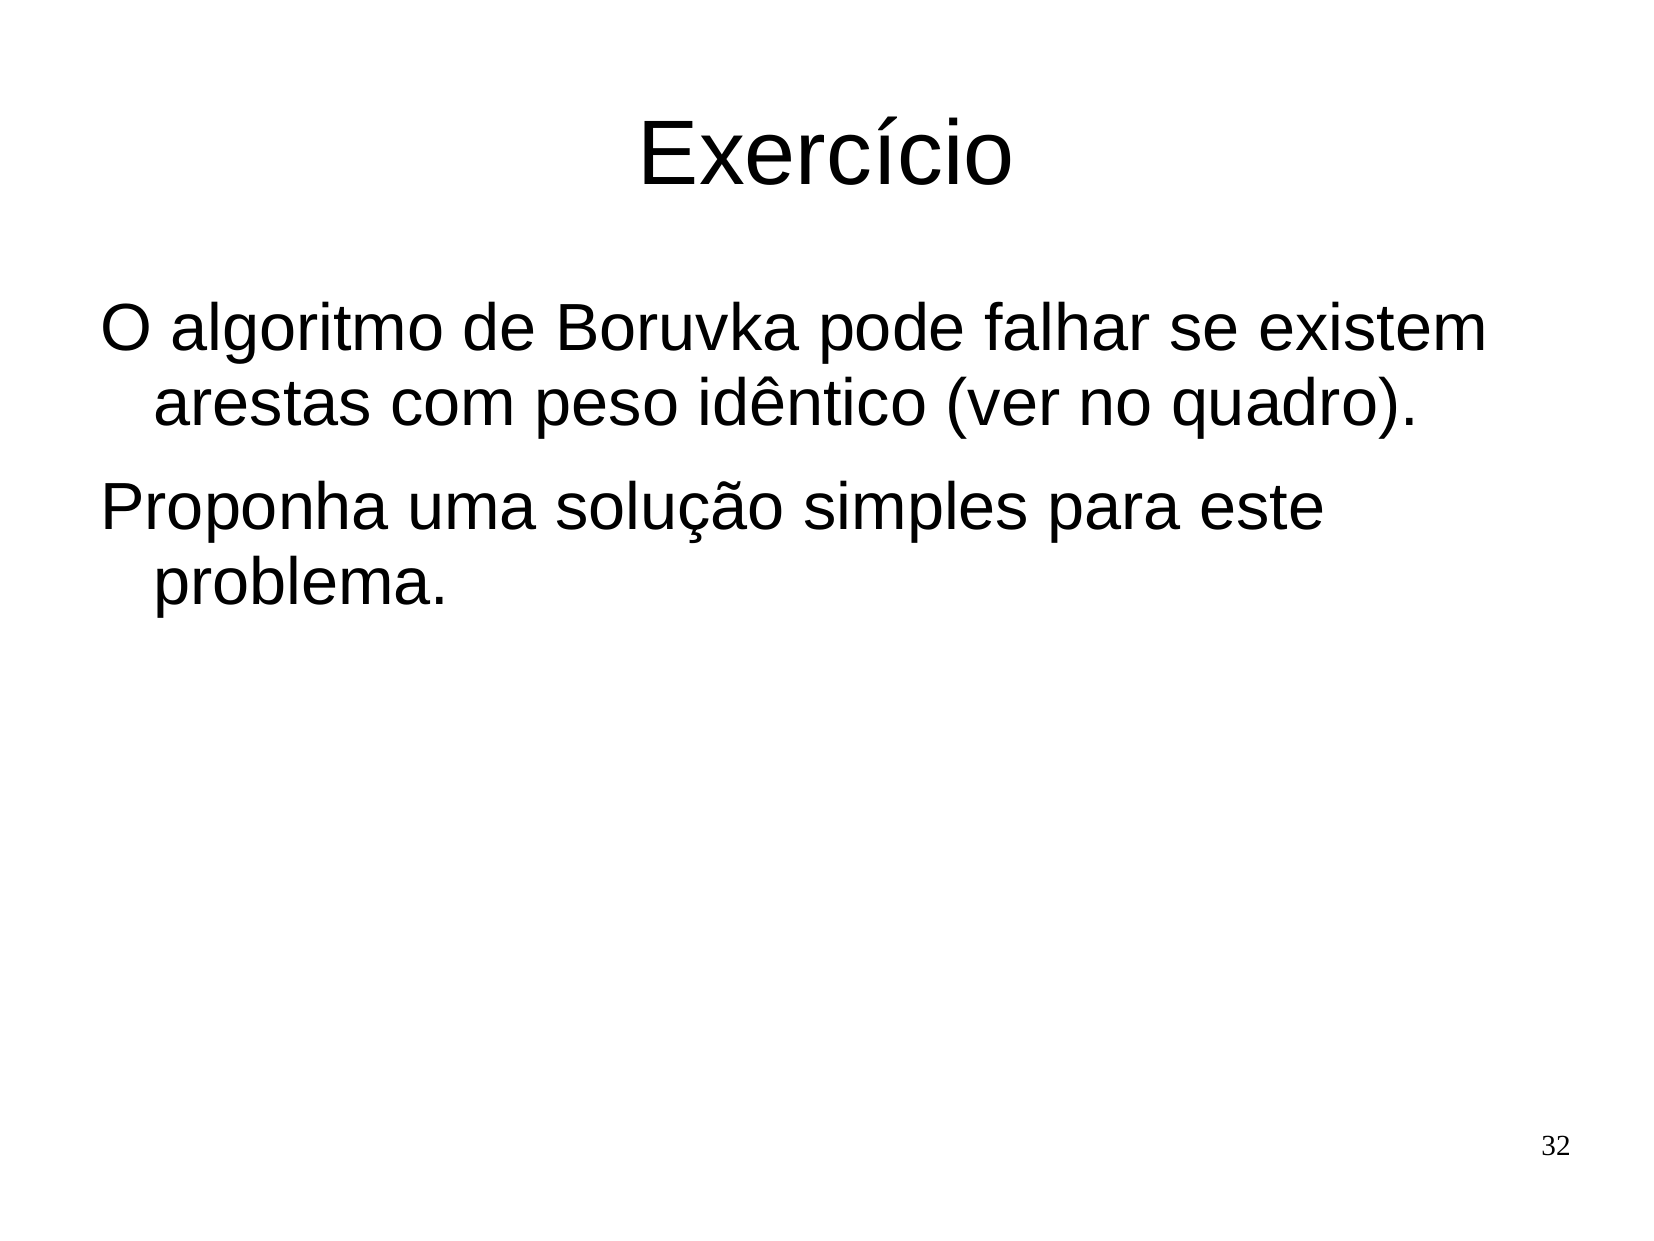

# Exercício
O algoritmo de Boruvka pode falhar se existem arestas com peso idêntico (ver no quadro).
Proponha uma solução simples para este problema.
32